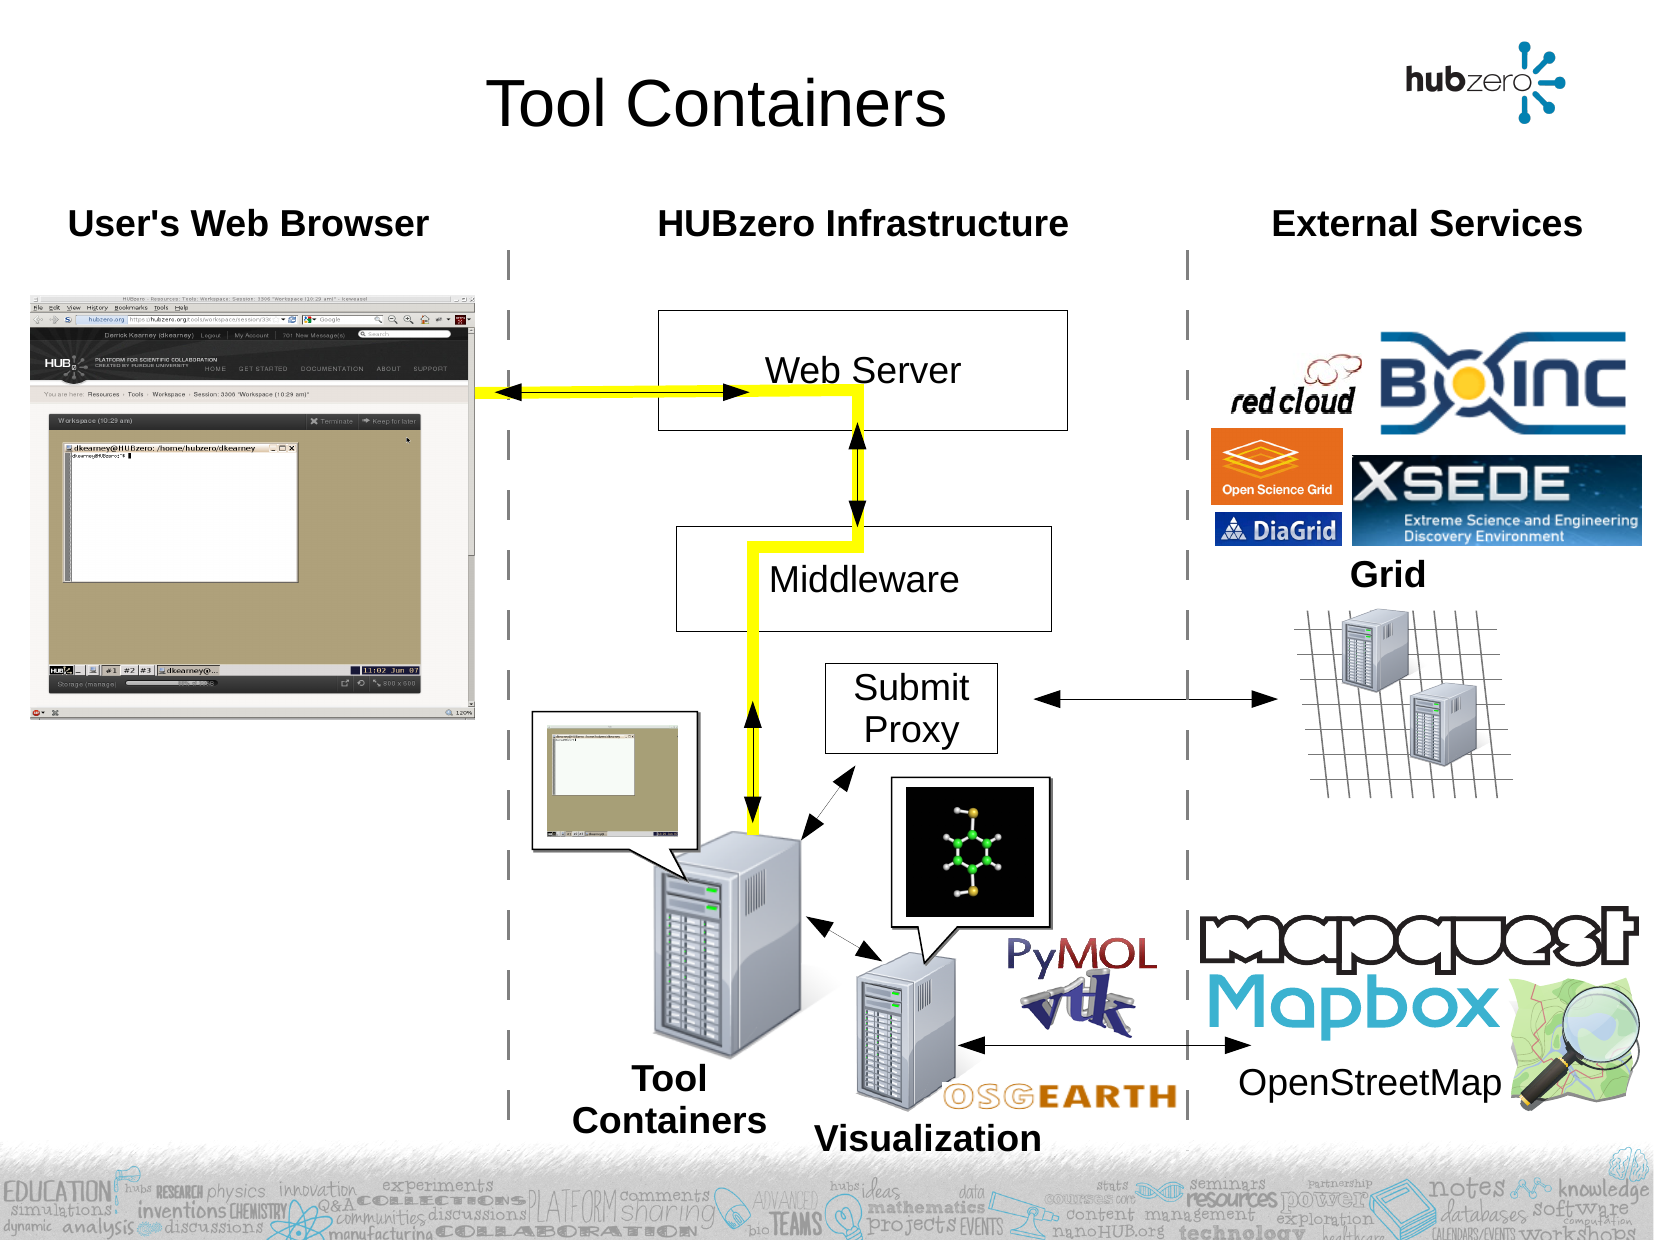

# Tool Containers
User's Web Browser
HUBzero Infrastructure
External Services
Web Server
Middleware
Grid
Submit
Proxy
Tool
Containers
OpenStreetMap
Visualization